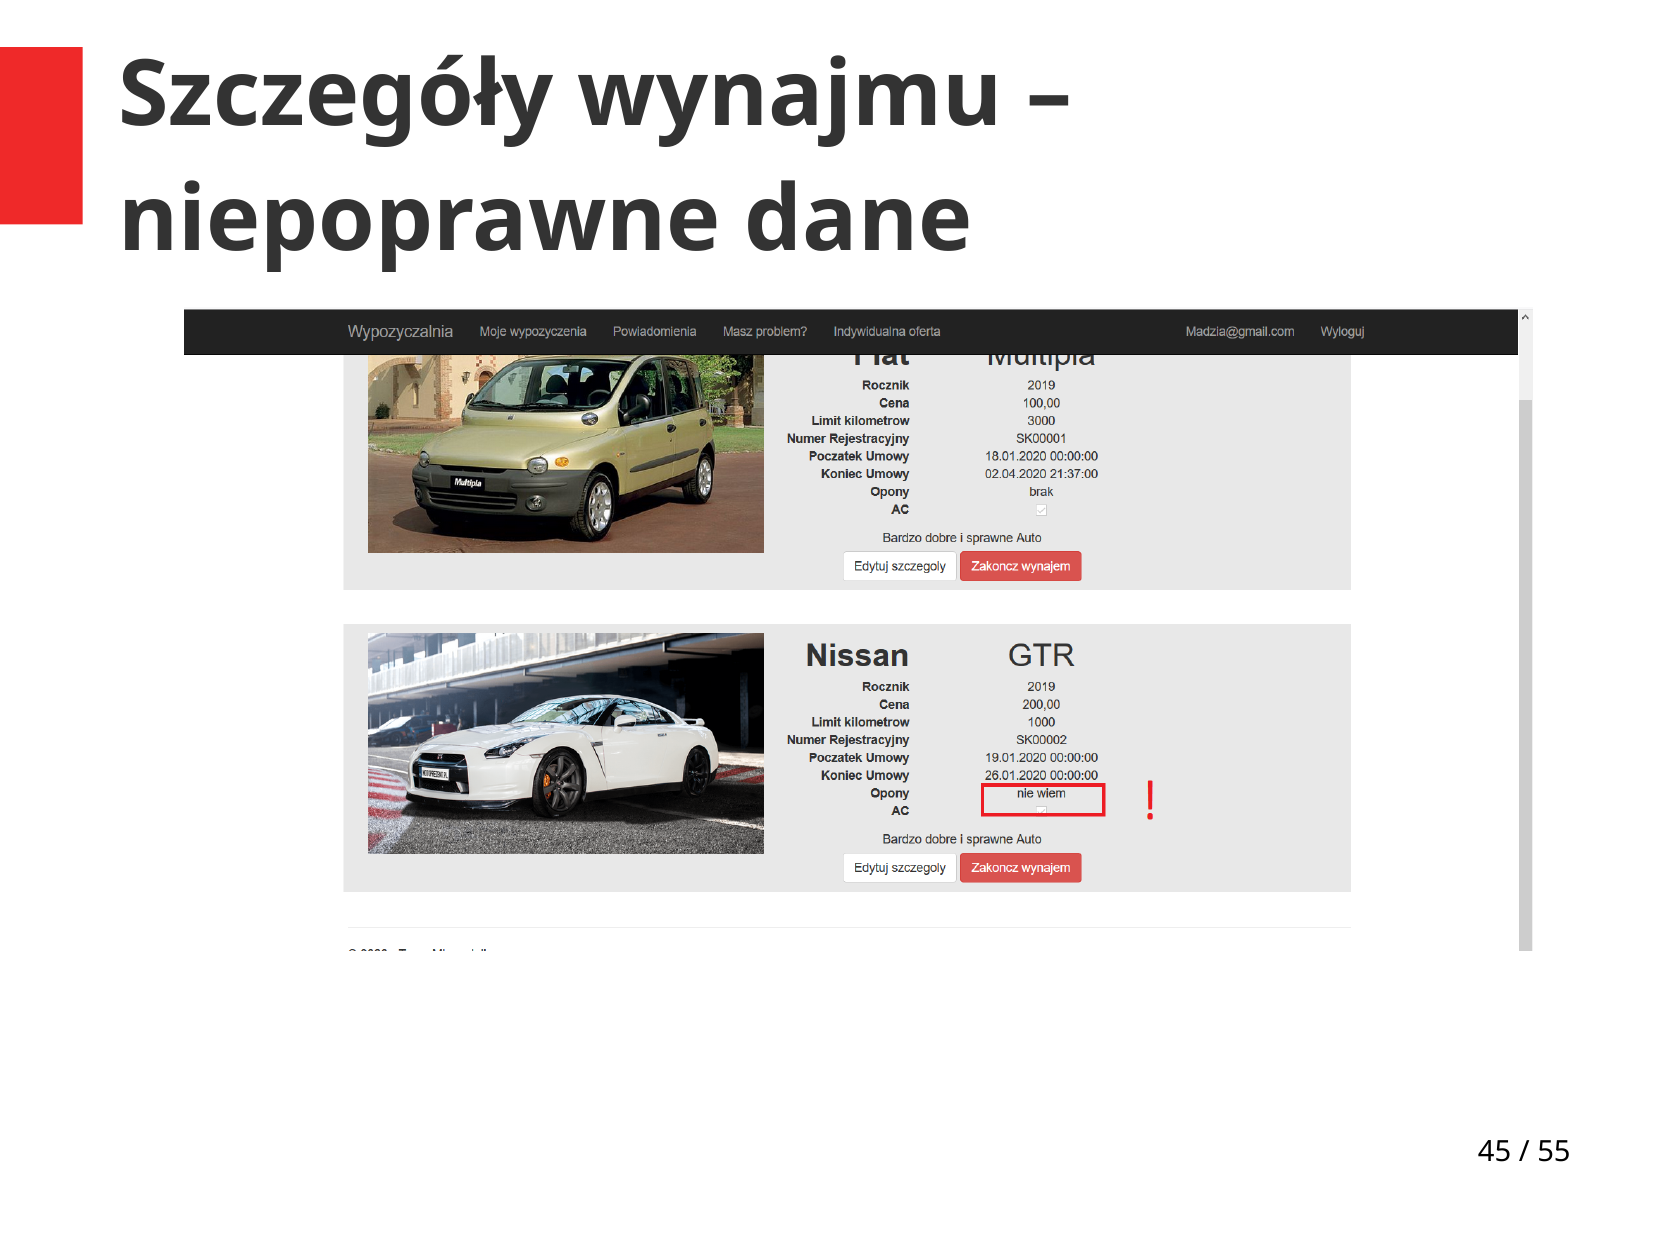

# Szczegóły wynajmu – niepoprawne dane
45